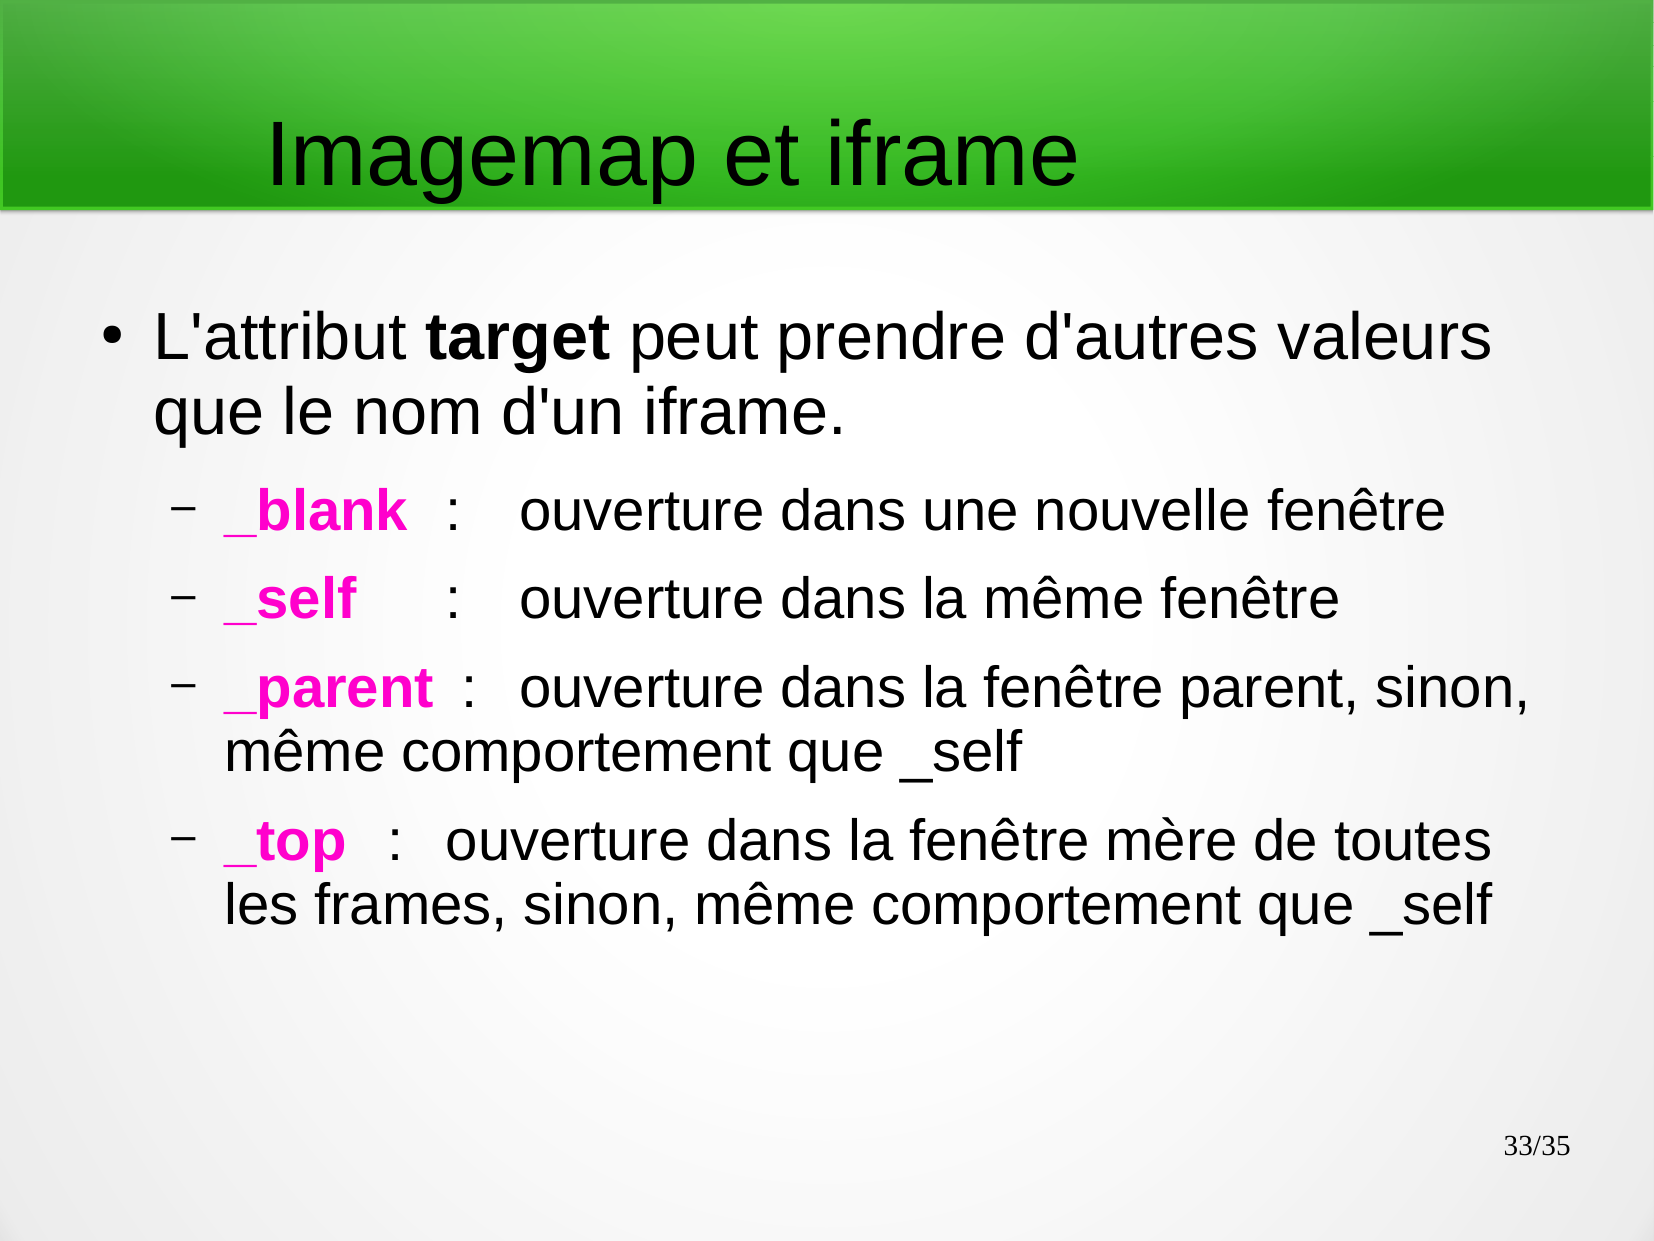

# Imagemap et iframe
L'attribut target peut prendre d'autres valeurs que le nom d'un iframe.
_blank	:	ouverture dans une nouvelle fenêtre
_self	 	:	ouverture dans la même fenêtre
_parent	 :	ouverture dans la fenêtre parent, sinon, même comportement que _self
_top	 :	ouverture dans la fenêtre mère de toutes les frames, sinon, même comportement que _self
33